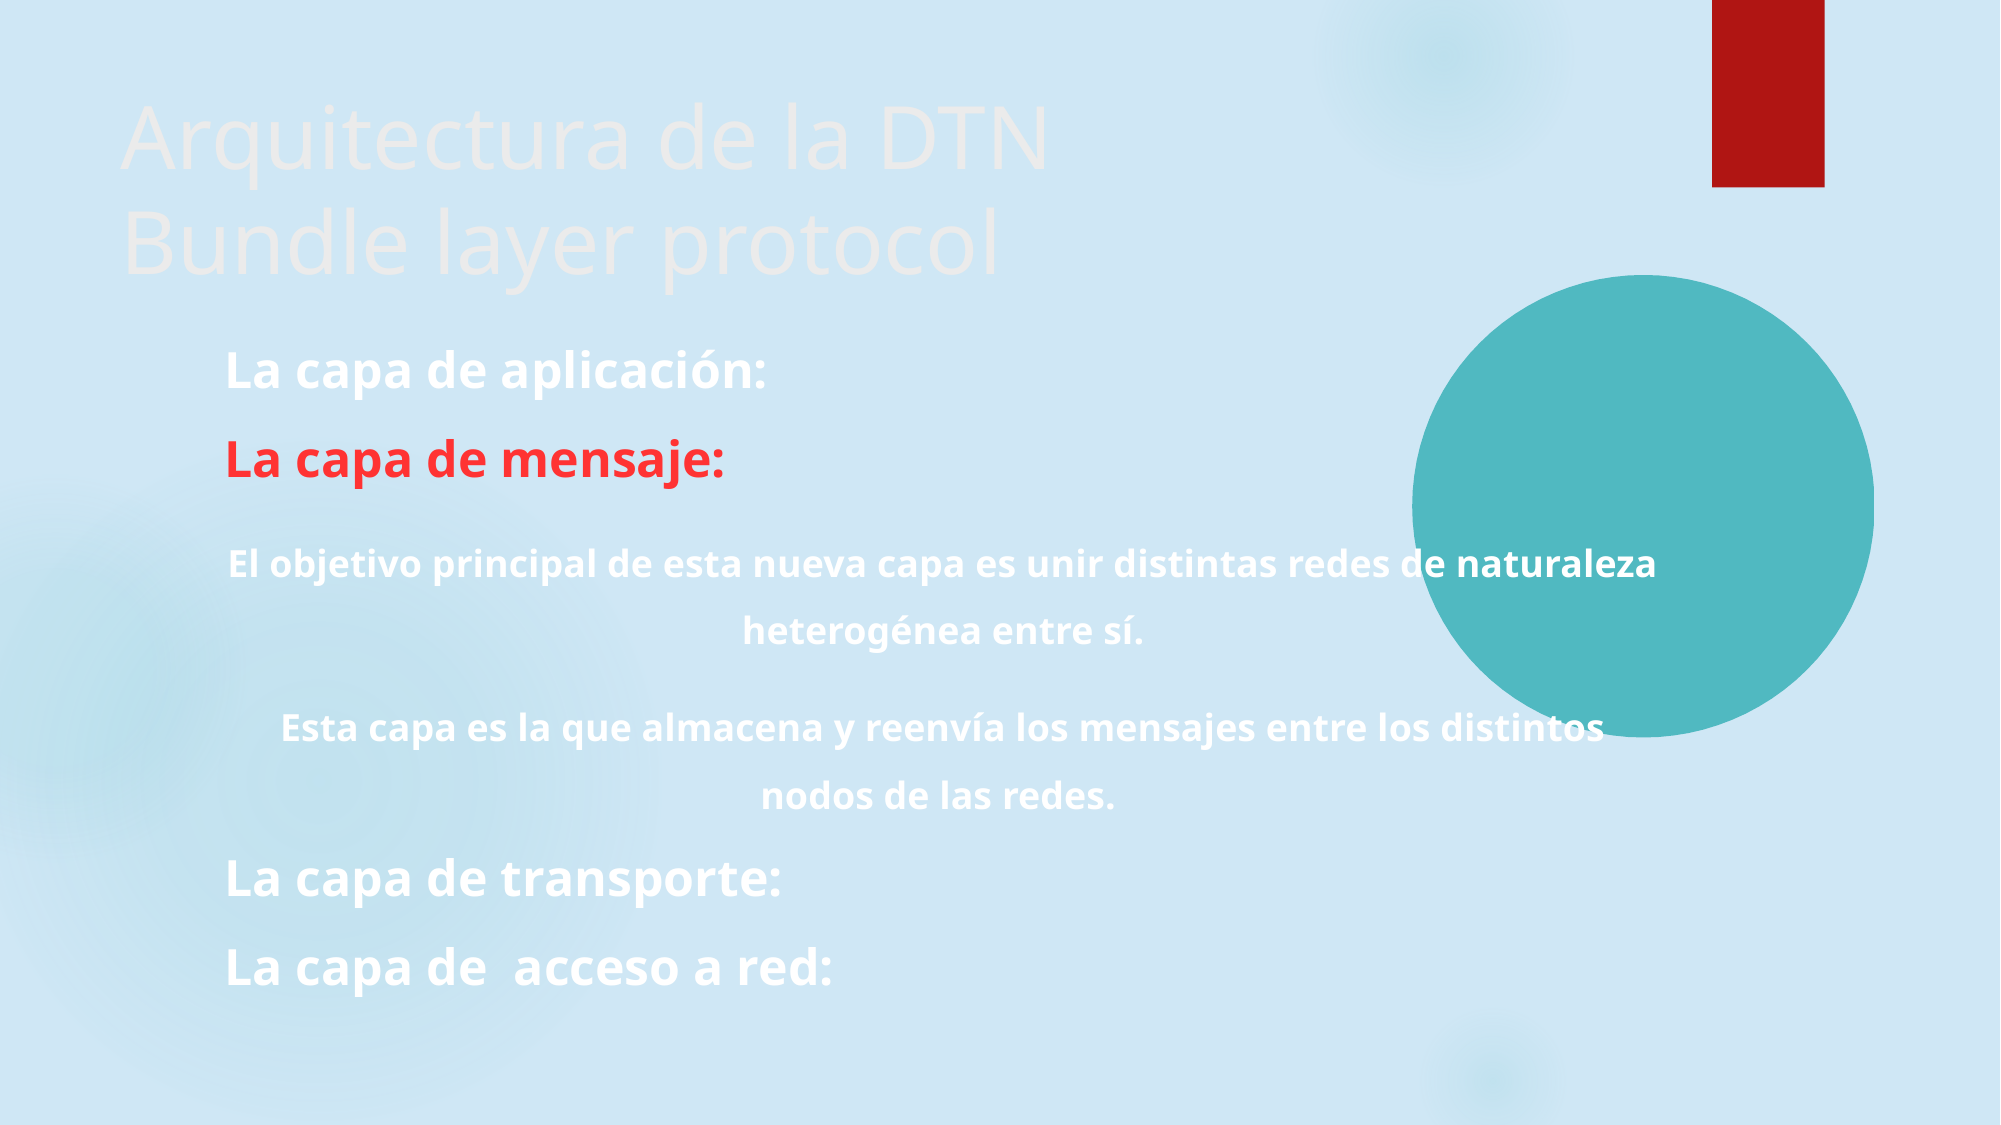

# Arquitectura de la DTN Bundle layer protocol
La capa de aplicación:
La capa de mensaje:
El objetivo principal de esta nueva capa es unir distintas redes de naturaleza heterogénea entre sí.
Esta capa es la que almacena y reenvía los mensajes entre los distintos nodos de las redes.
La capa de transporte:
La capa de acceso a red: